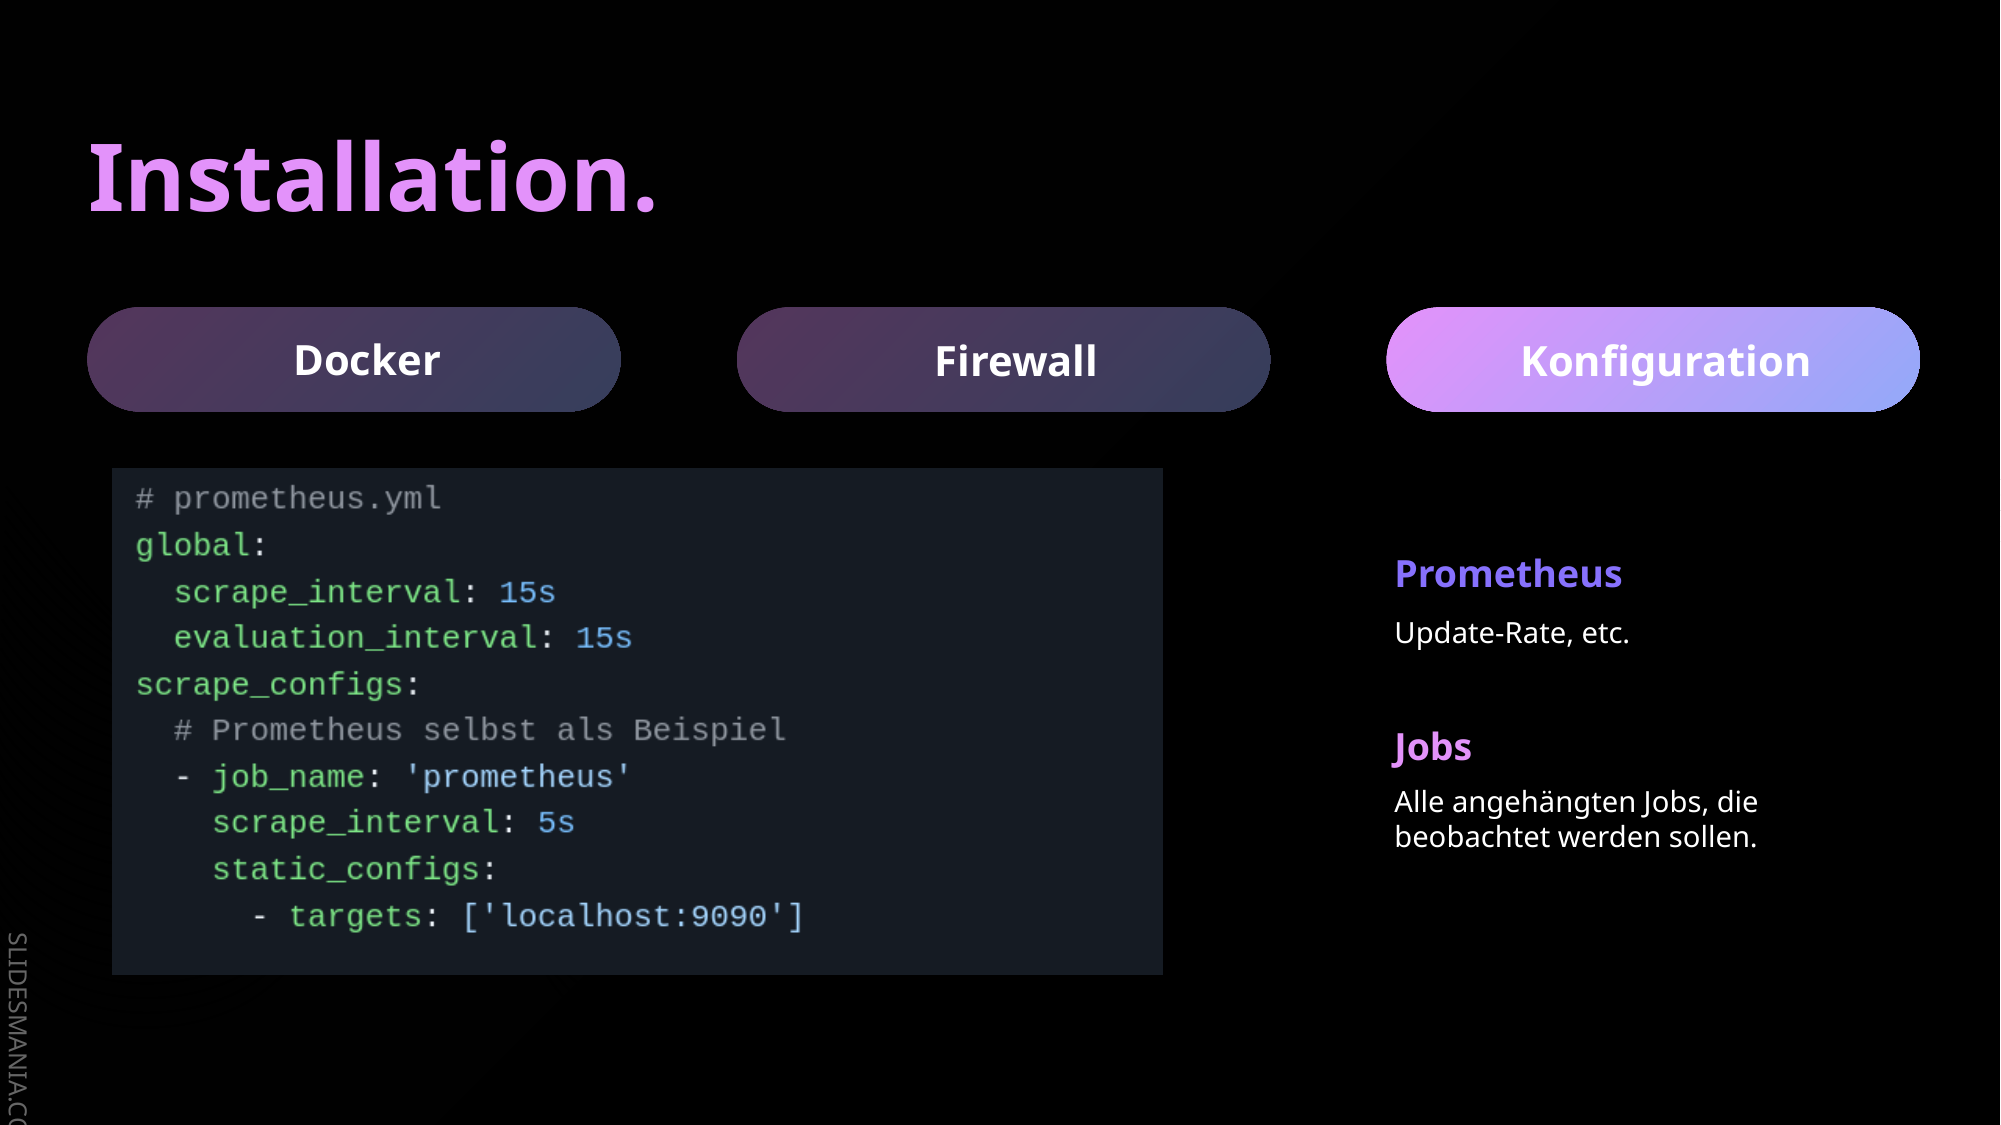

# Installation.
Docker
Firewall
Konfiguration
Prometheus
Update-Rate, etc.
Jobs
Alle angehängten Jobs, die beobachtet werden sollen.